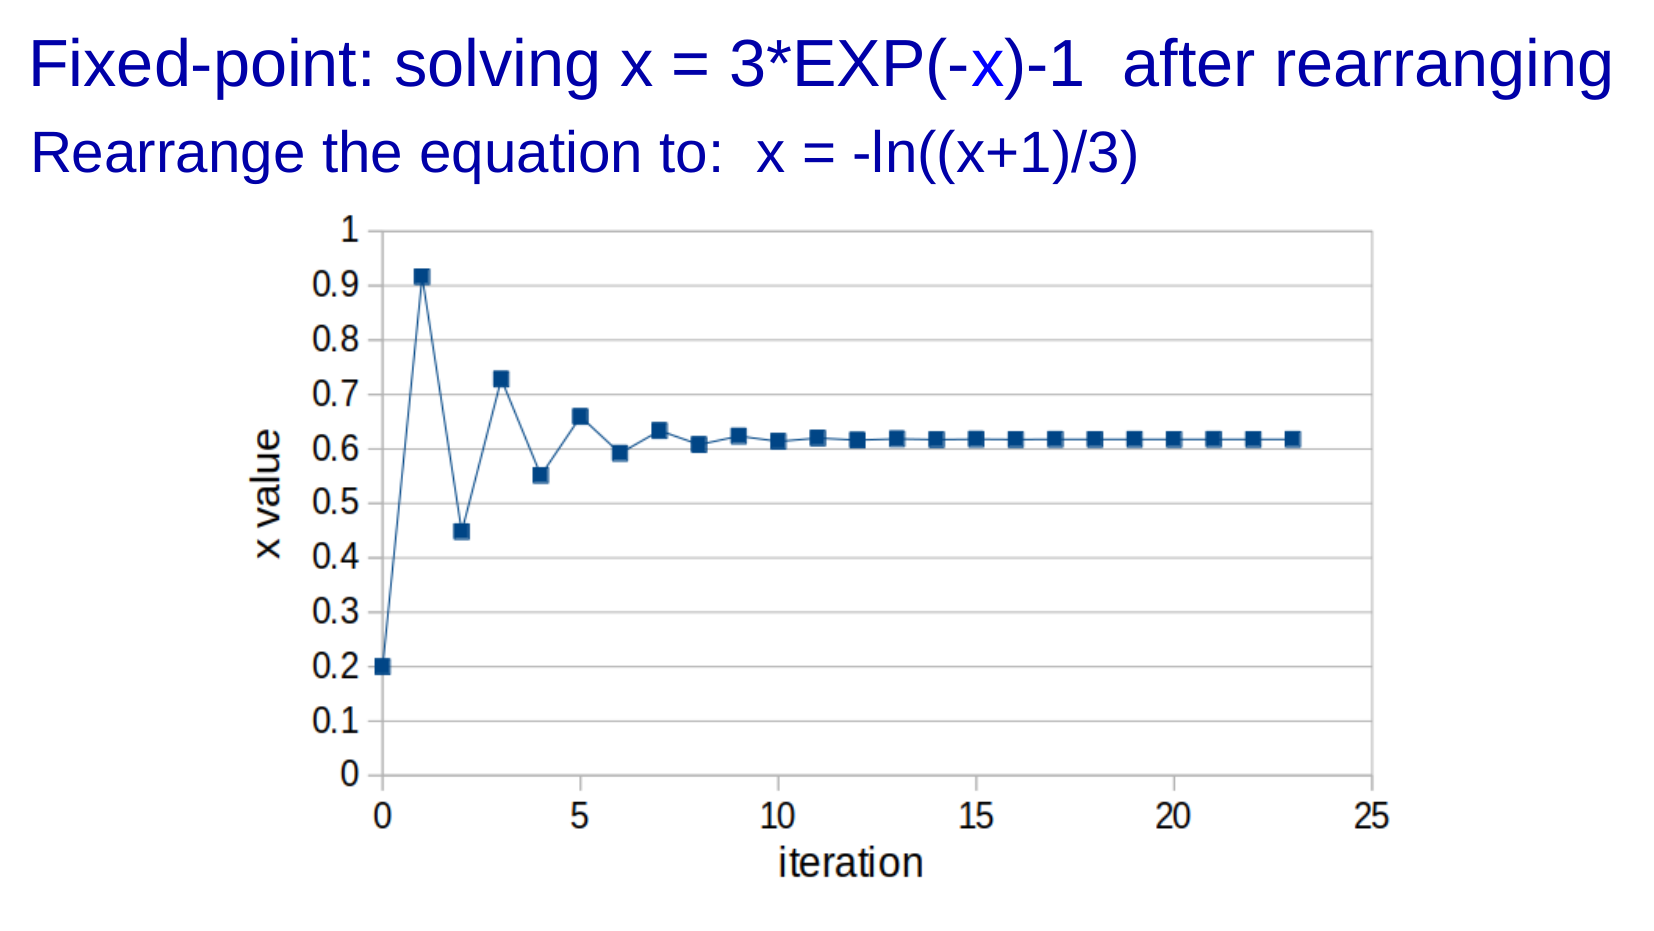

# Fixed-point: solving x = 3*EXP(-x)-1 after rearranging
Rearrange the equation to: x = -ln((x+1)/3)